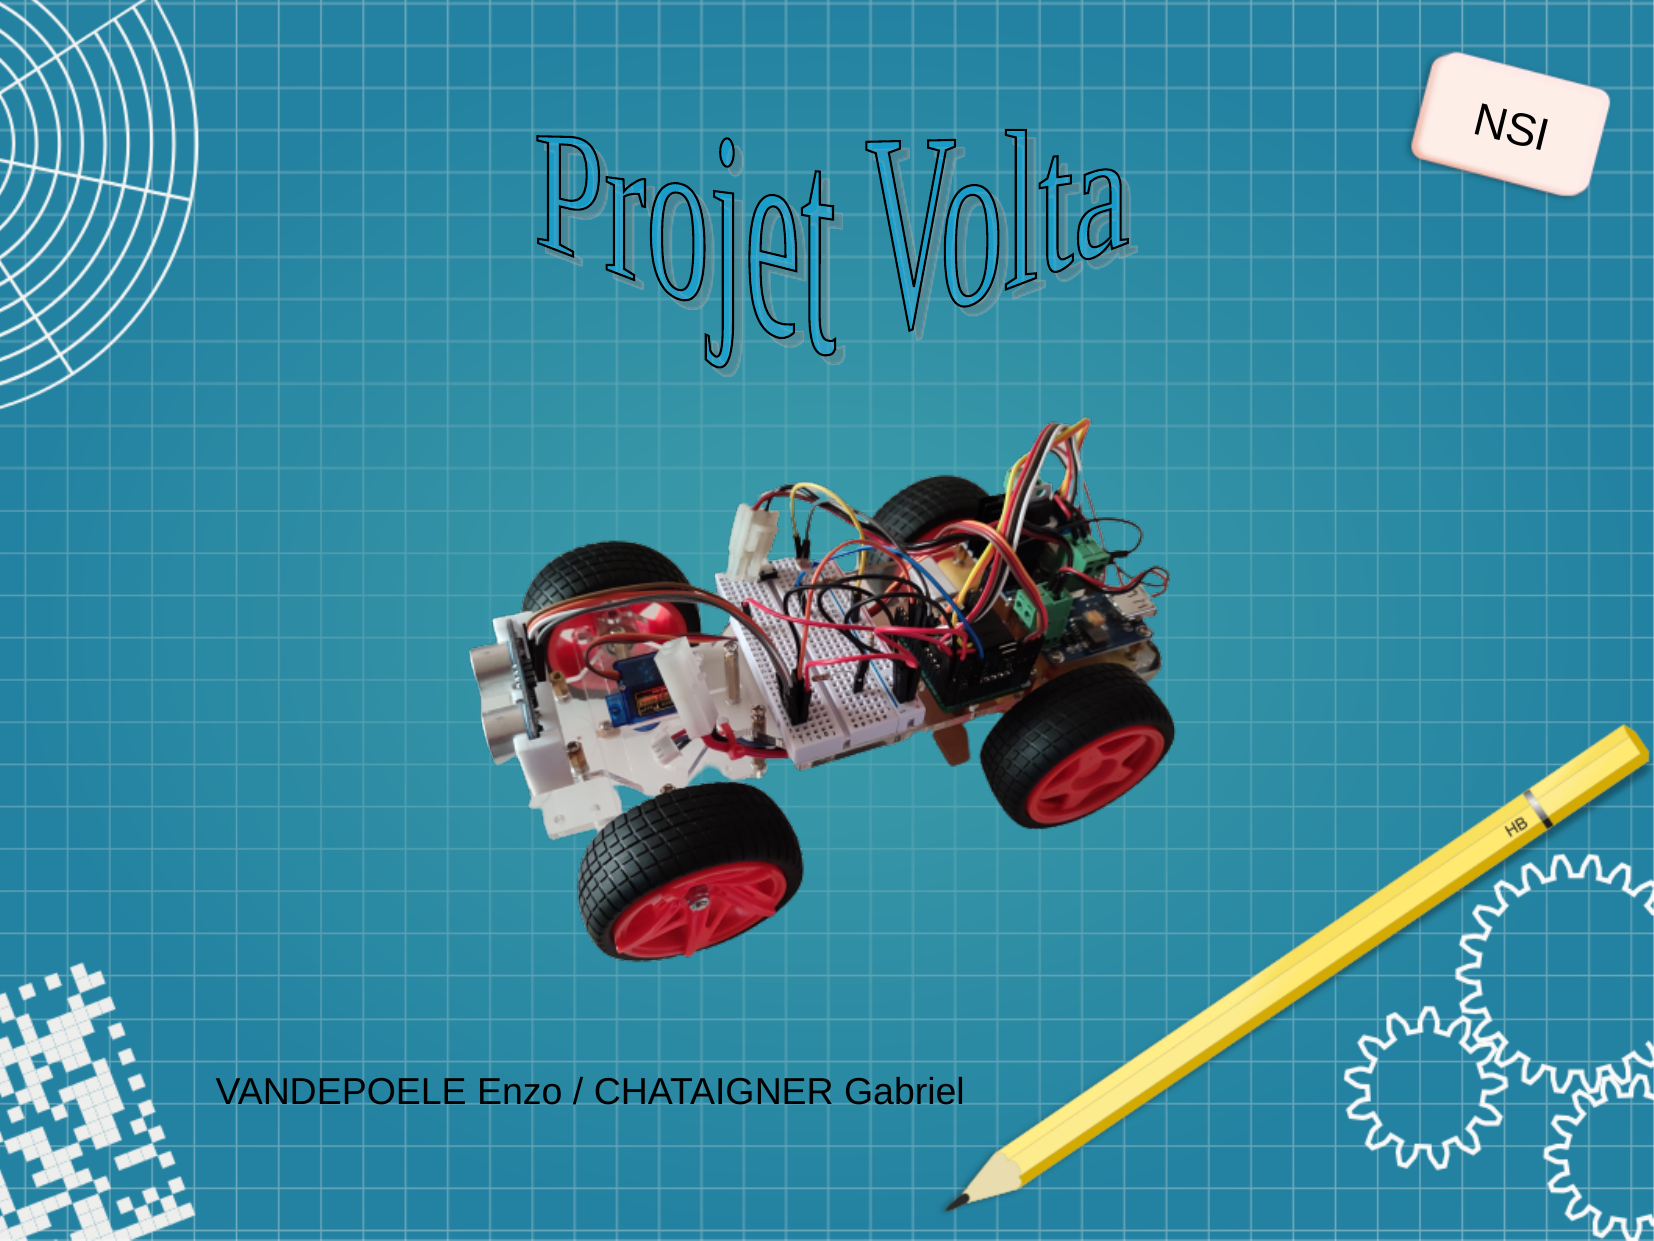

NSI
Projet Volta
VANDEPOELE Enzo / CHATAIGNER Gabriel